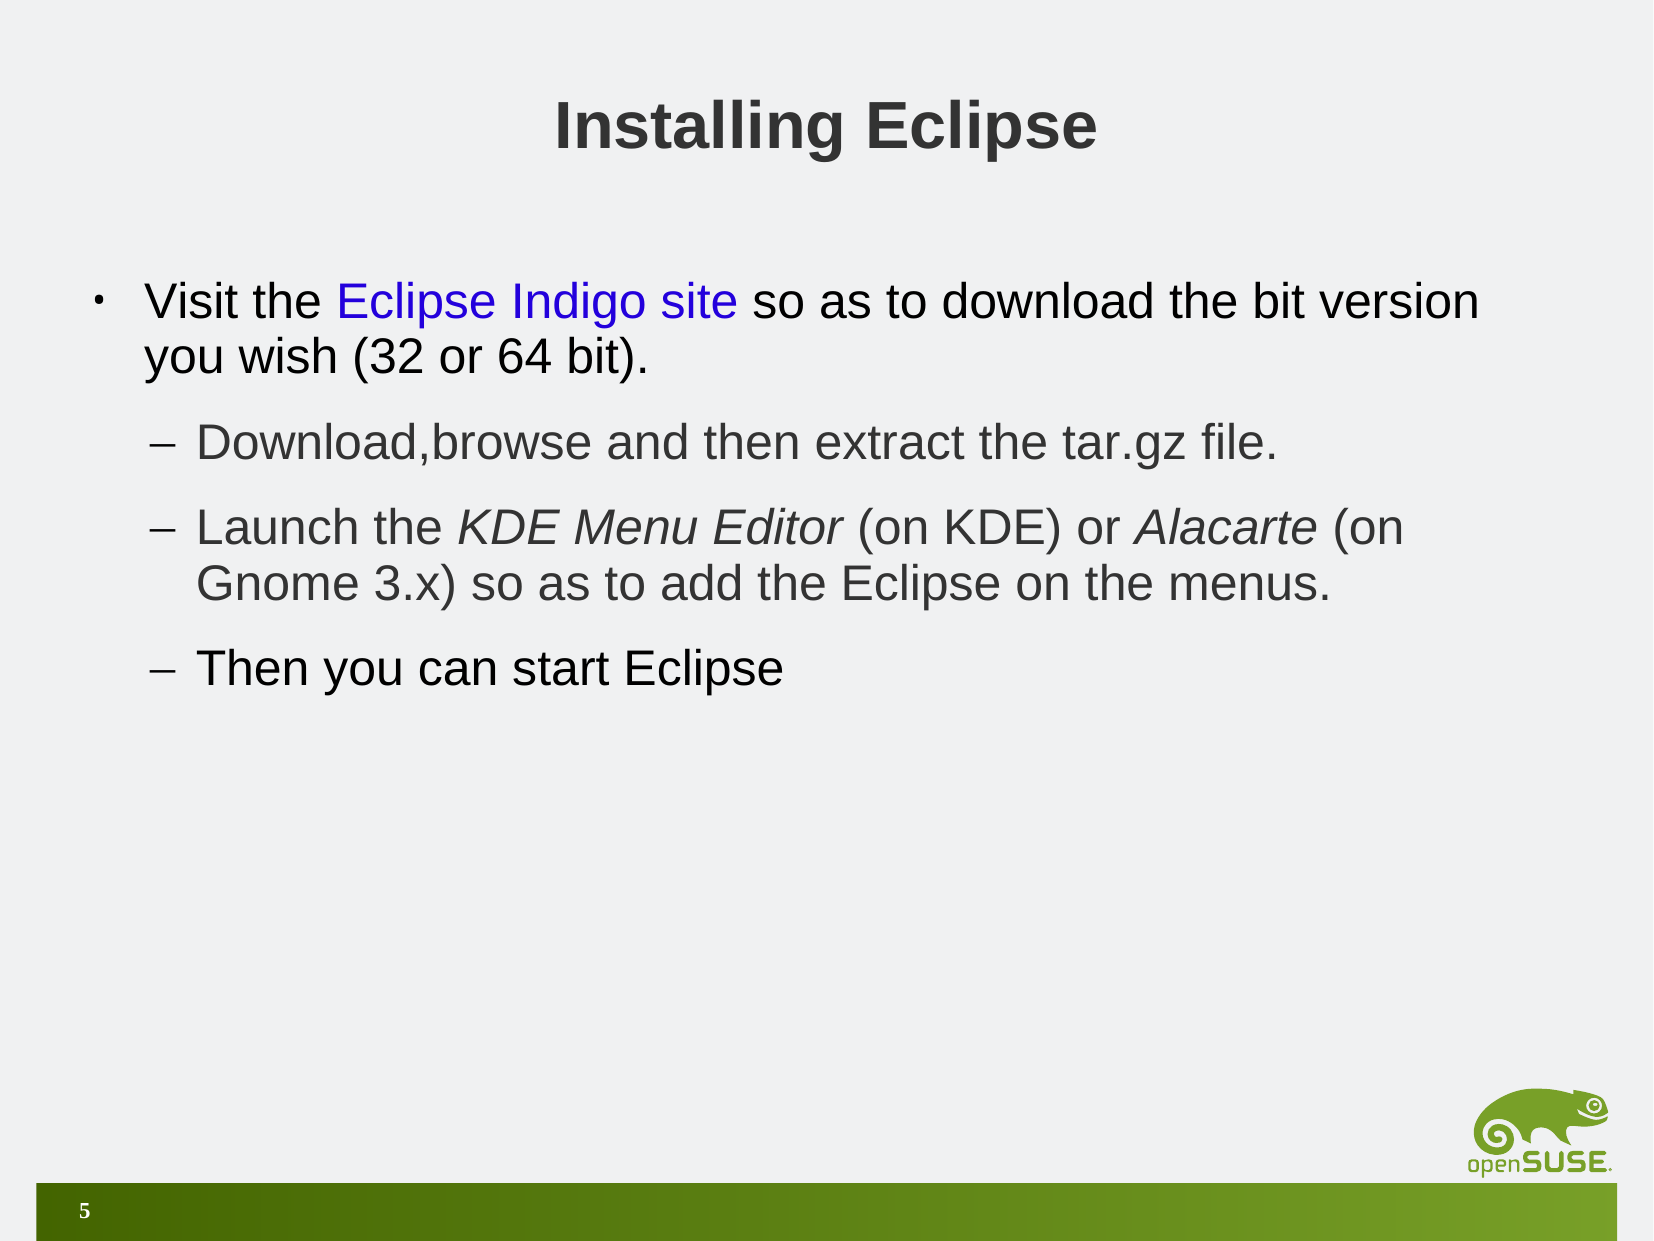

# Installing Eclipse
Visit the Eclipse Indigo site so as to download the bit version you wish (32 or 64 bit).
Download,browse and then extract the tar.gz file.
Launch the KDE Menu Editor (on KDE) or Alacarte (on Gnome 3.x) so as to add the Eclipse on the menus.
Then you can start Eclipse
5